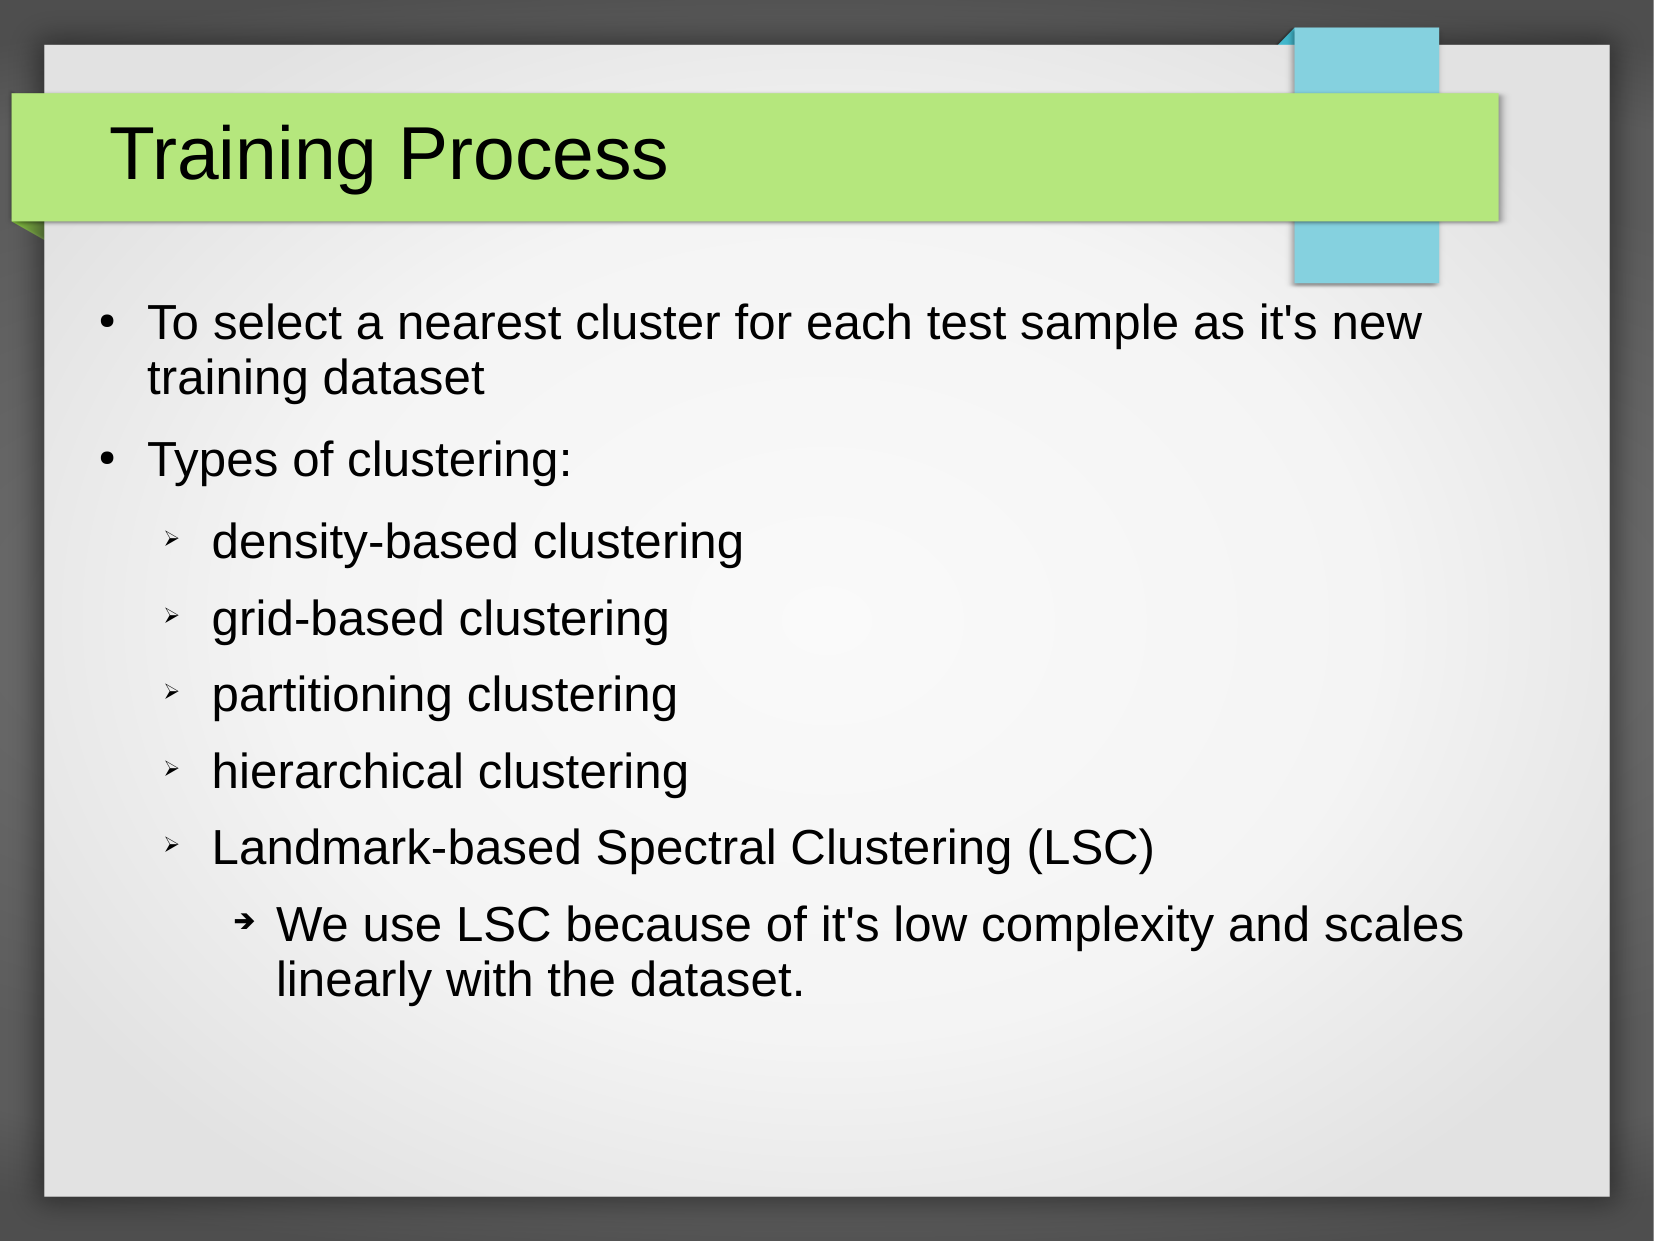

# Training Process
To select a nearest cluster for each test sample as it's new training dataset
Types of clustering:
density-based clustering
grid-based clustering
partitioning clustering
hierarchical clustering
Landmark-based Spectral Clustering (LSC)
We use LSC because of it's low complexity and scales linearly with the dataset.